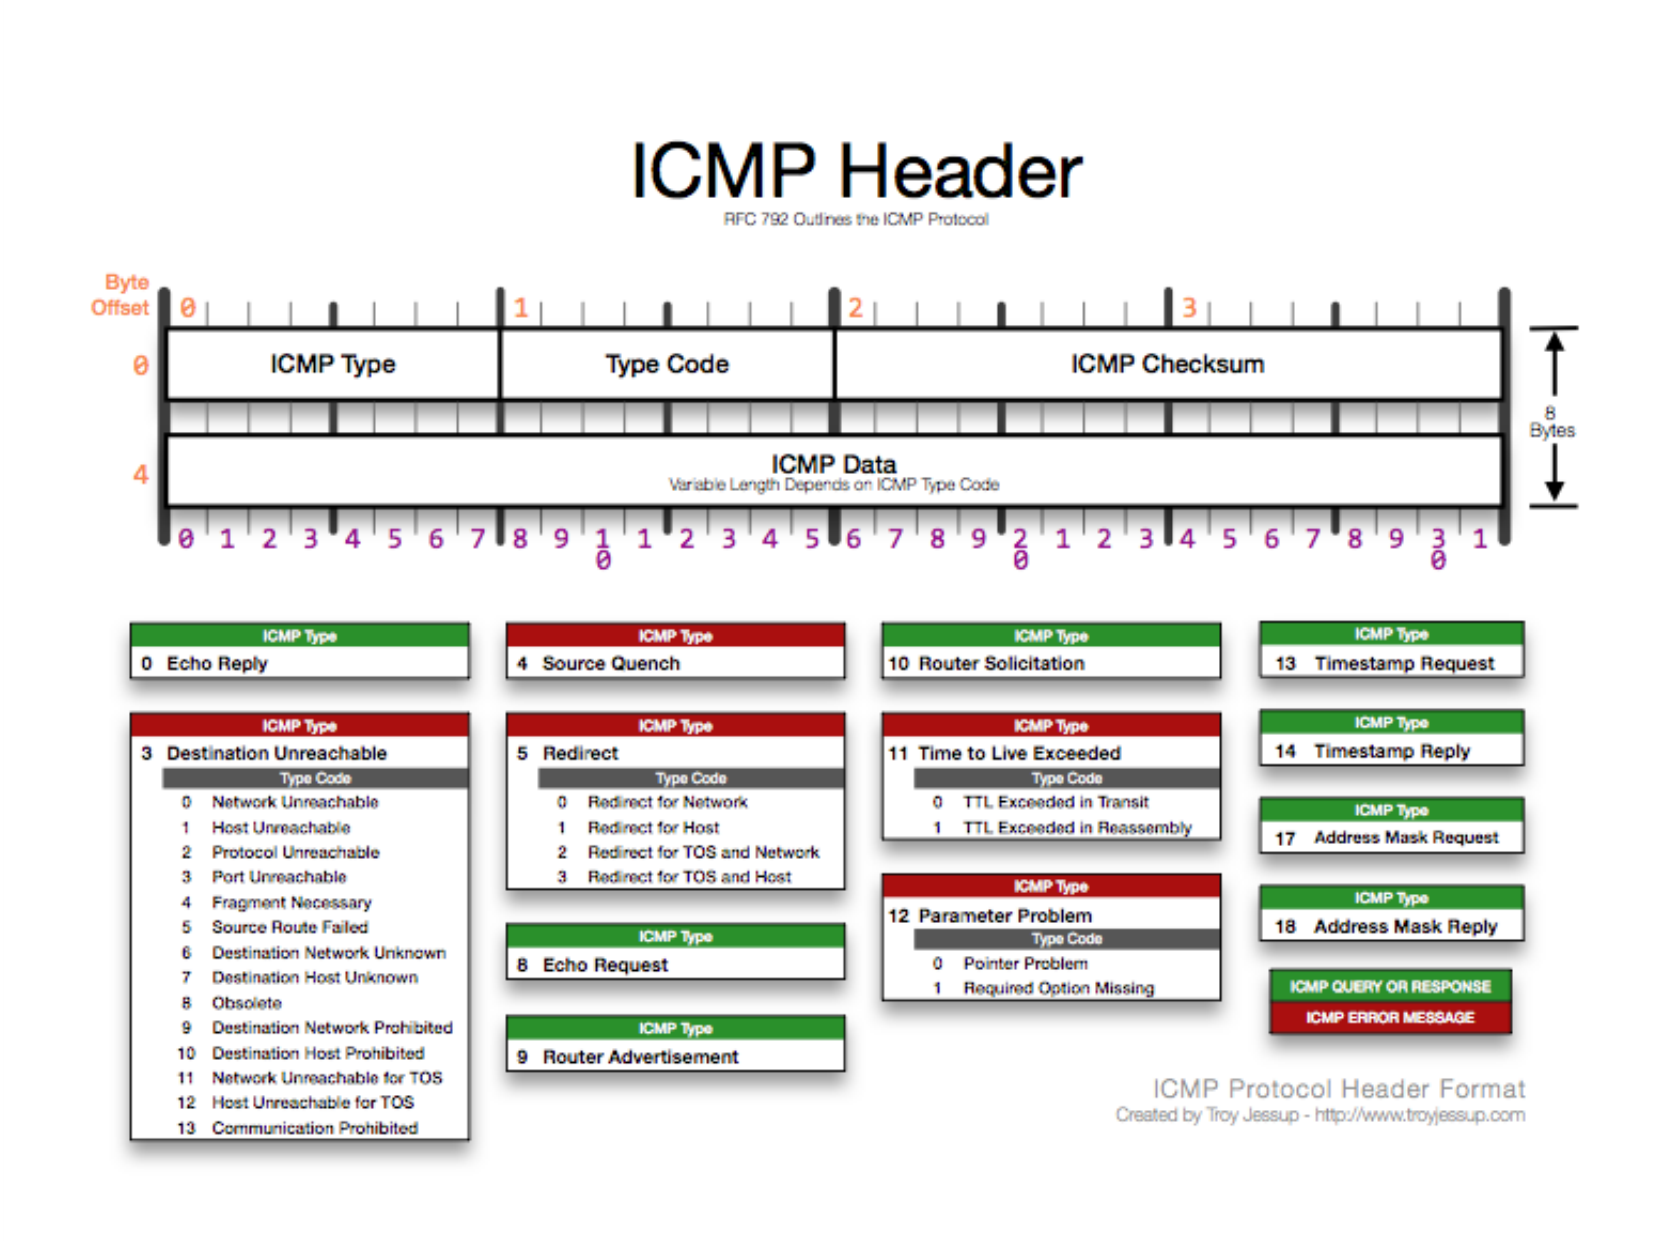

# Internet Control Message Protocol - ICMP